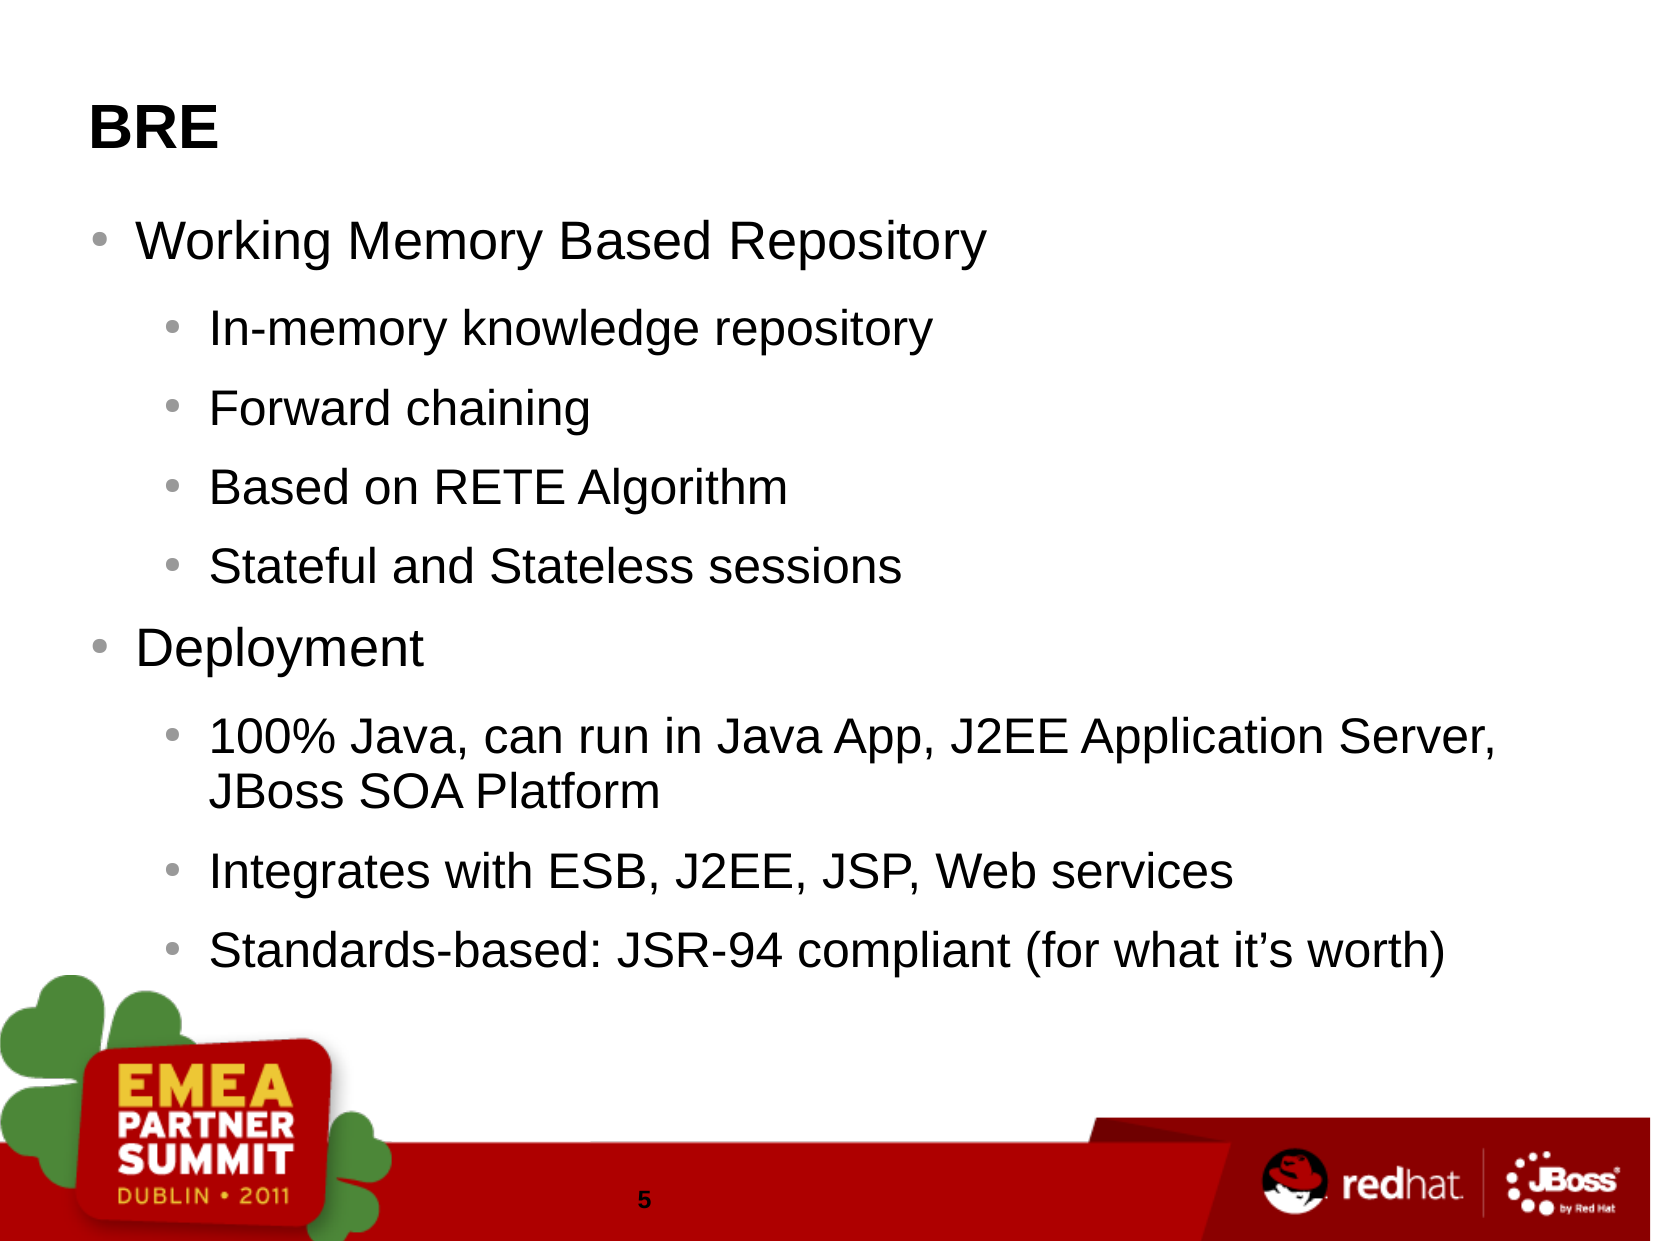

# BRE
Working Memory Based Repository
In-memory knowledge repository
Forward chaining
Based on RETE Algorithm
Stateful and Stateless sessions
Deployment
100% Java, can run in Java App, J2EE Application Server, JBoss SOA Platform
Integrates with ESB, J2EE, JSP, Web services
Standards-based: JSR-94 compliant (for what it’s worth)